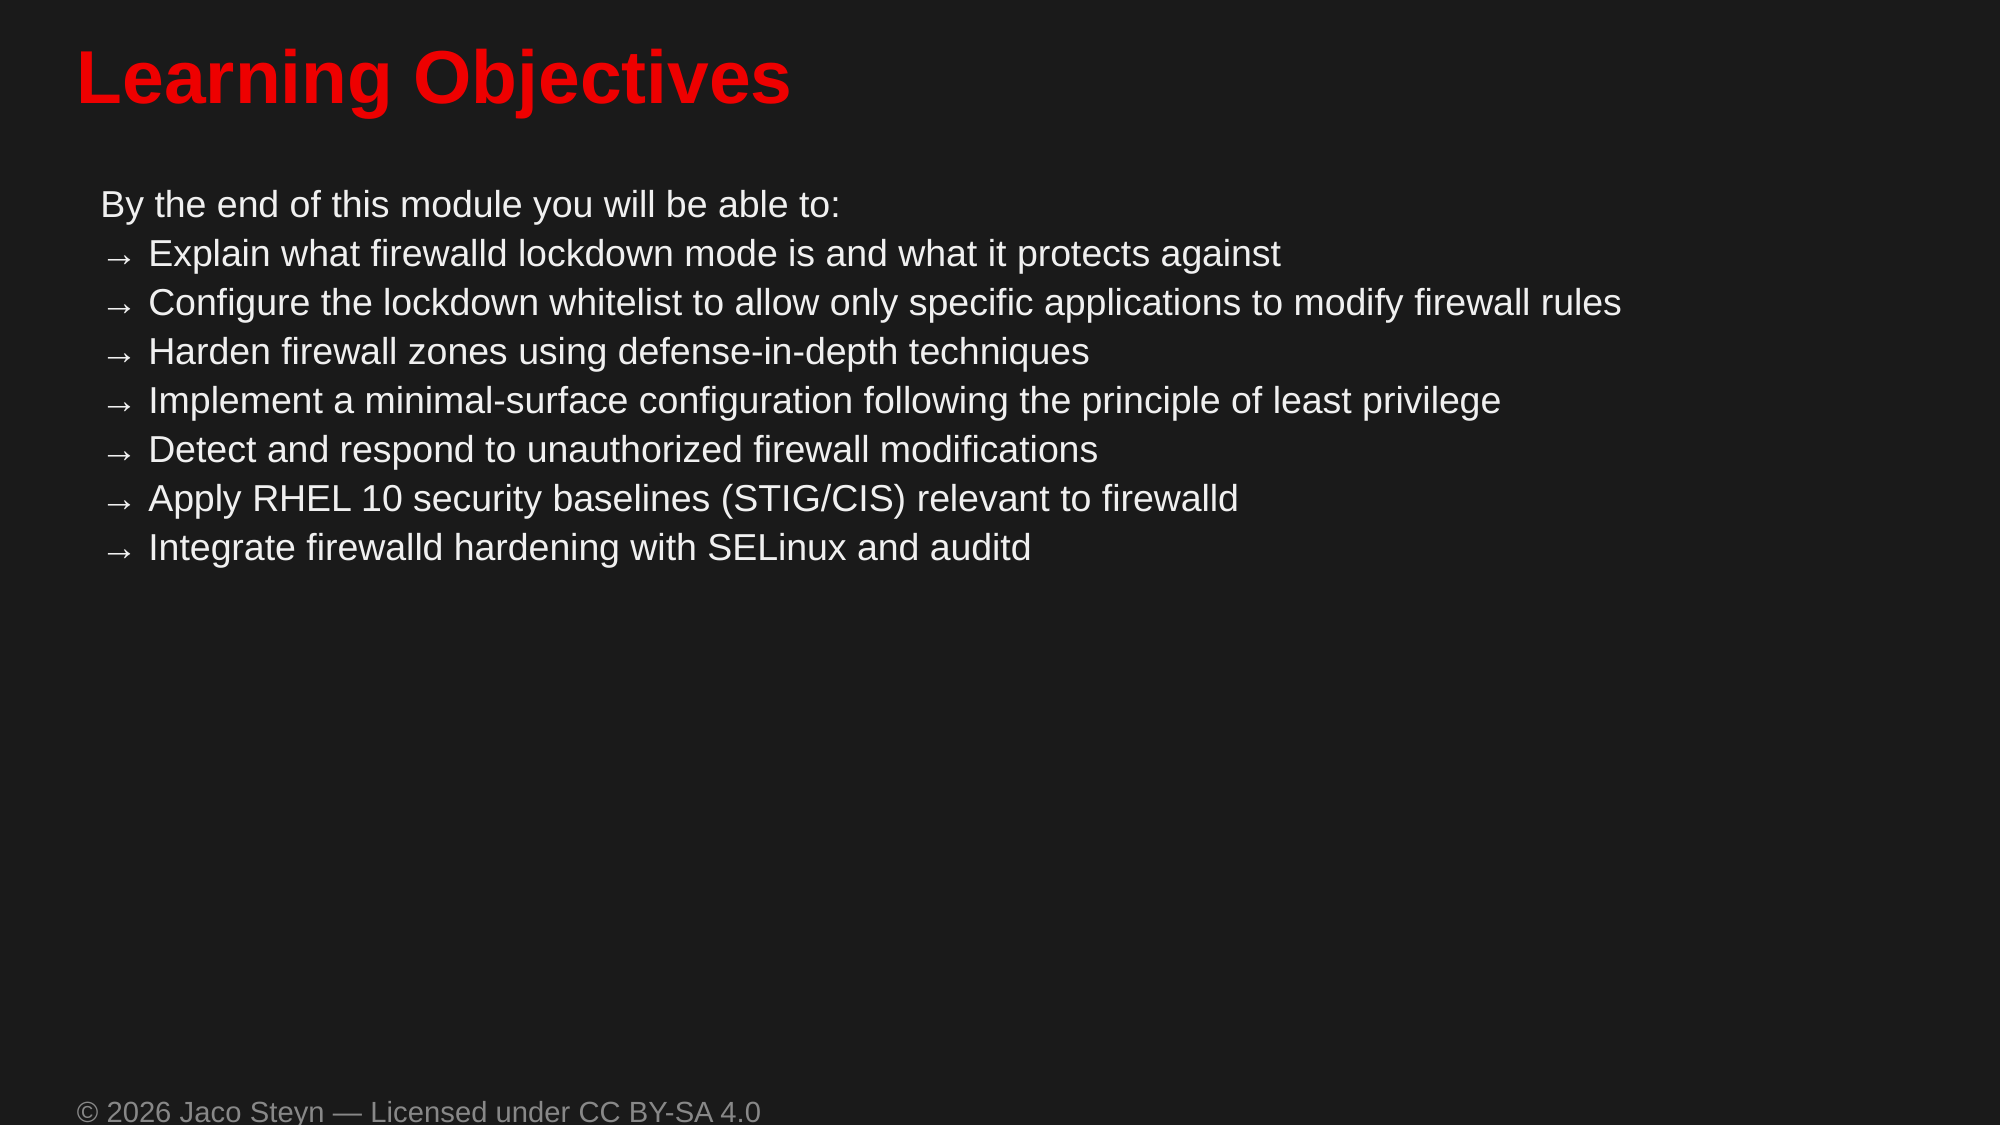

Learning Objectives
By the end of this module you will be able to:
→ Explain what firewalld lockdown mode is and what it protects against
→ Configure the lockdown whitelist to allow only specific applications to modify firewall rules
→ Harden firewall zones using defense-in-depth techniques
→ Implement a minimal-surface configuration following the principle of least privilege
→ Detect and respond to unauthorized firewall modifications
→ Apply RHEL 10 security baselines (STIG/CIS) relevant to firewalld
→ Integrate firewalld hardening with SELinux and auditd
© 2026 Jaco Steyn — Licensed under CC BY-SA 4.0